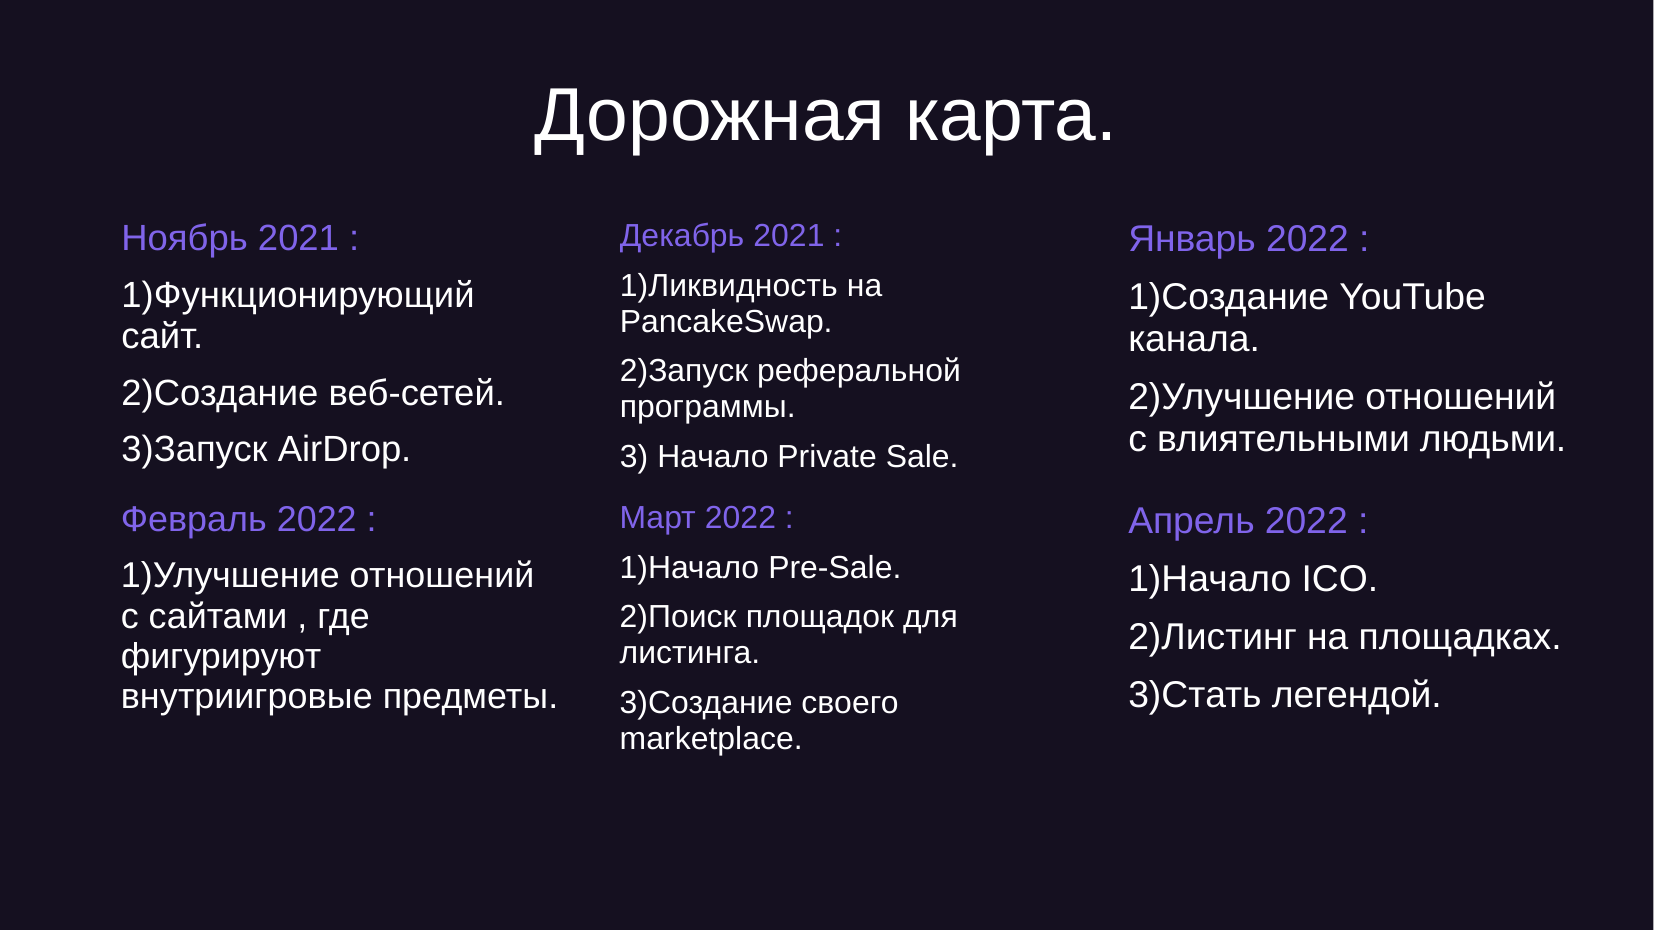

# Дорожная карта.
Ноябрь 2021 :
1)Функционирующий сайт.
2)Создание веб-сетей.
3)Запуск AirDrop.
Декабрь 2021 :
1)Ликвидность на PancakeSwap.
2)Запуск реферальной программы.
3) Начало Private Sale.
Январь 2022 :
1)Создание YouTube канала.
2)Улучшение отношений с влиятельными людьми.
Февраль 2022 :
1)Улучшение отношений с сайтами , где фигурируют внутриигровые предметы.
Март 2022 :
1)Начало Pre-Sale.
2)Поиск площадок для листинга.
3)Создание своего marketplace.
Апрель 2022 :
1)Начало ICO.
2)Листинг на площадках.
3)Стать легендой.